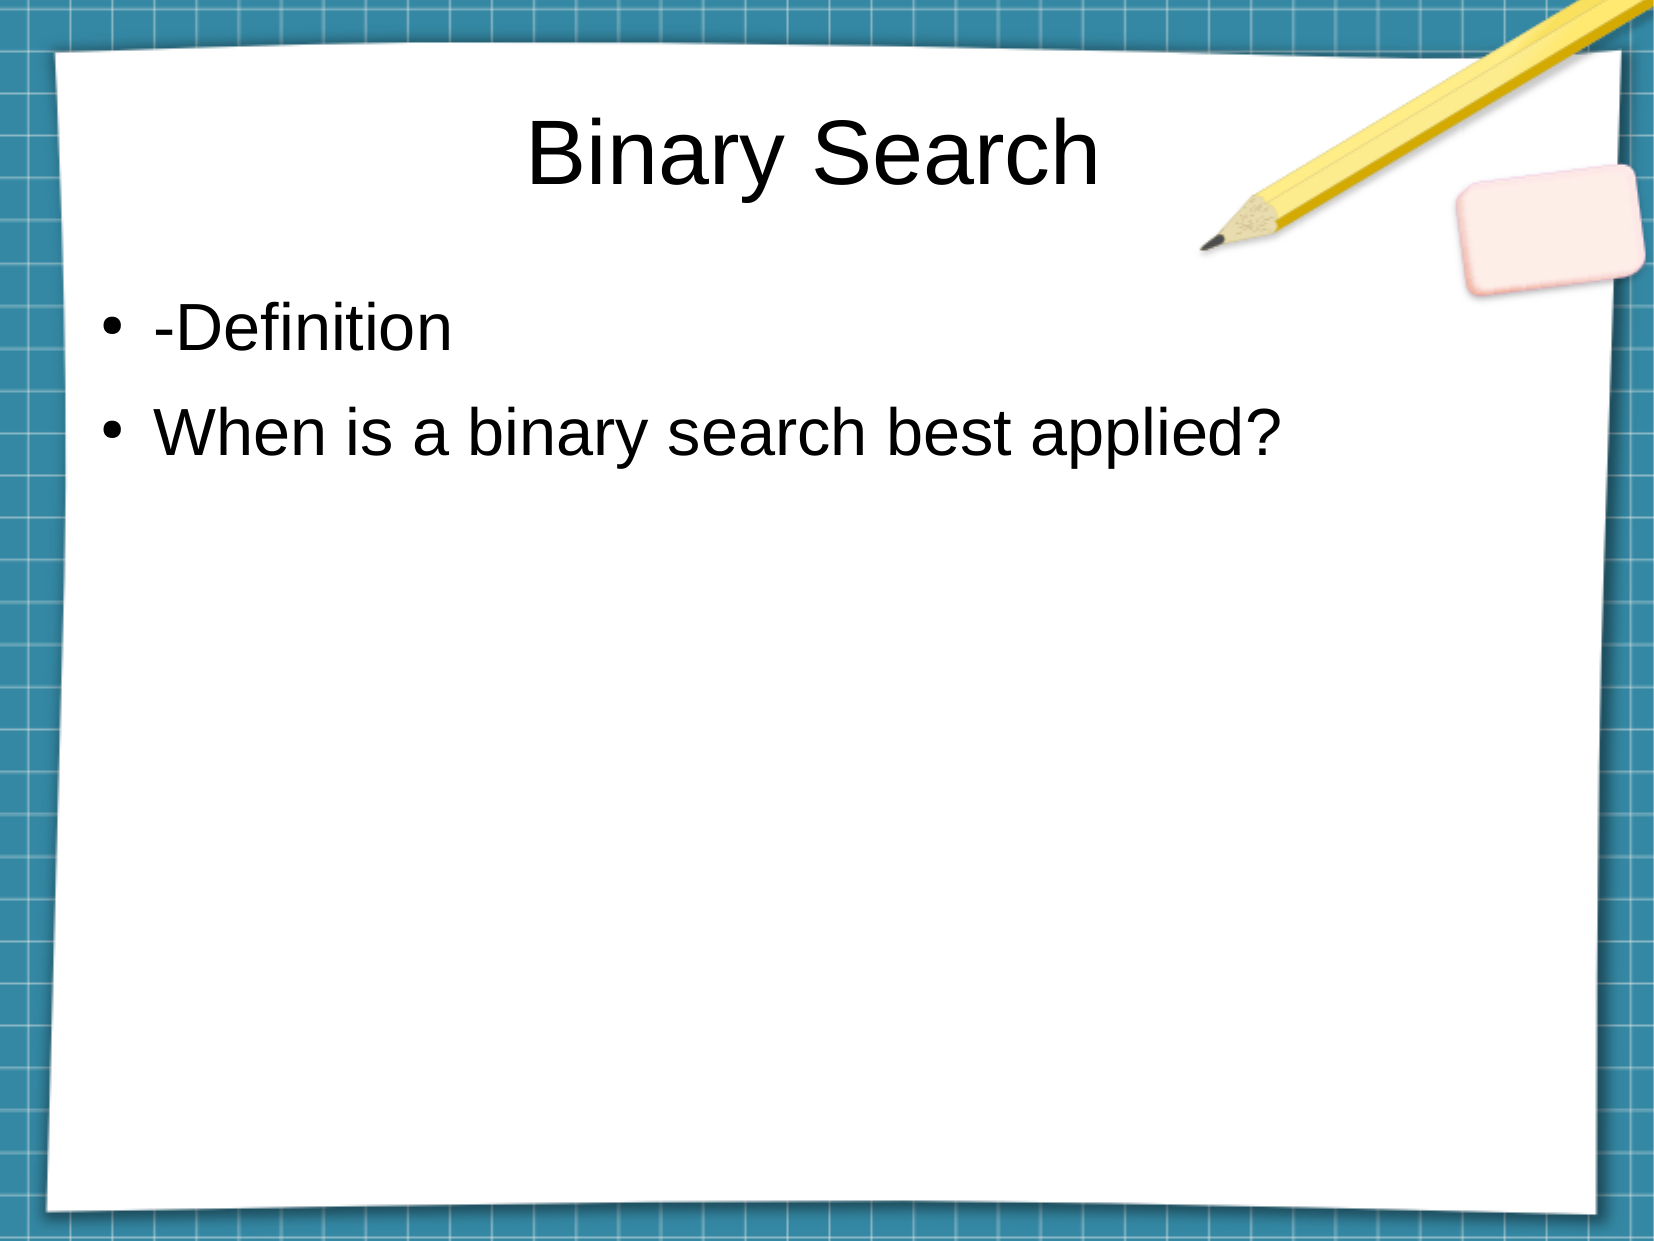

# Binary Search
-Definition
When is a binary search best applied?